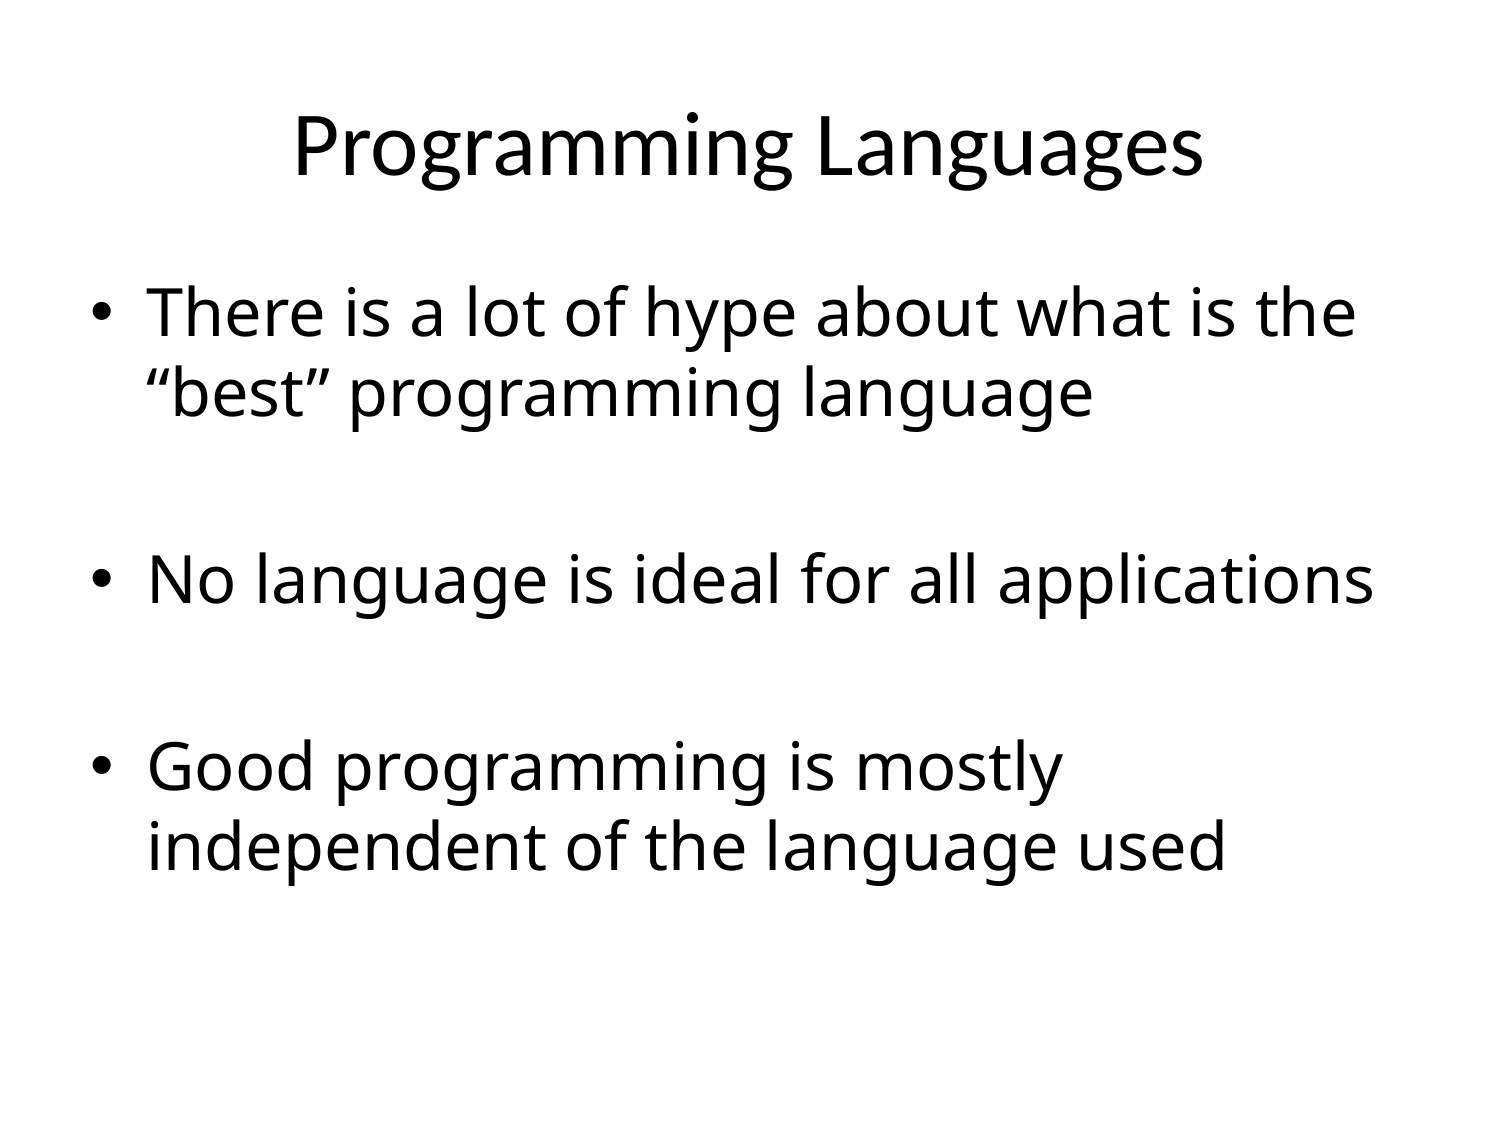

# Programming Languages
There is a lot of hype about what is the “best” programming language
No language is ideal for all applications
Good programming is mostly independent of the language used